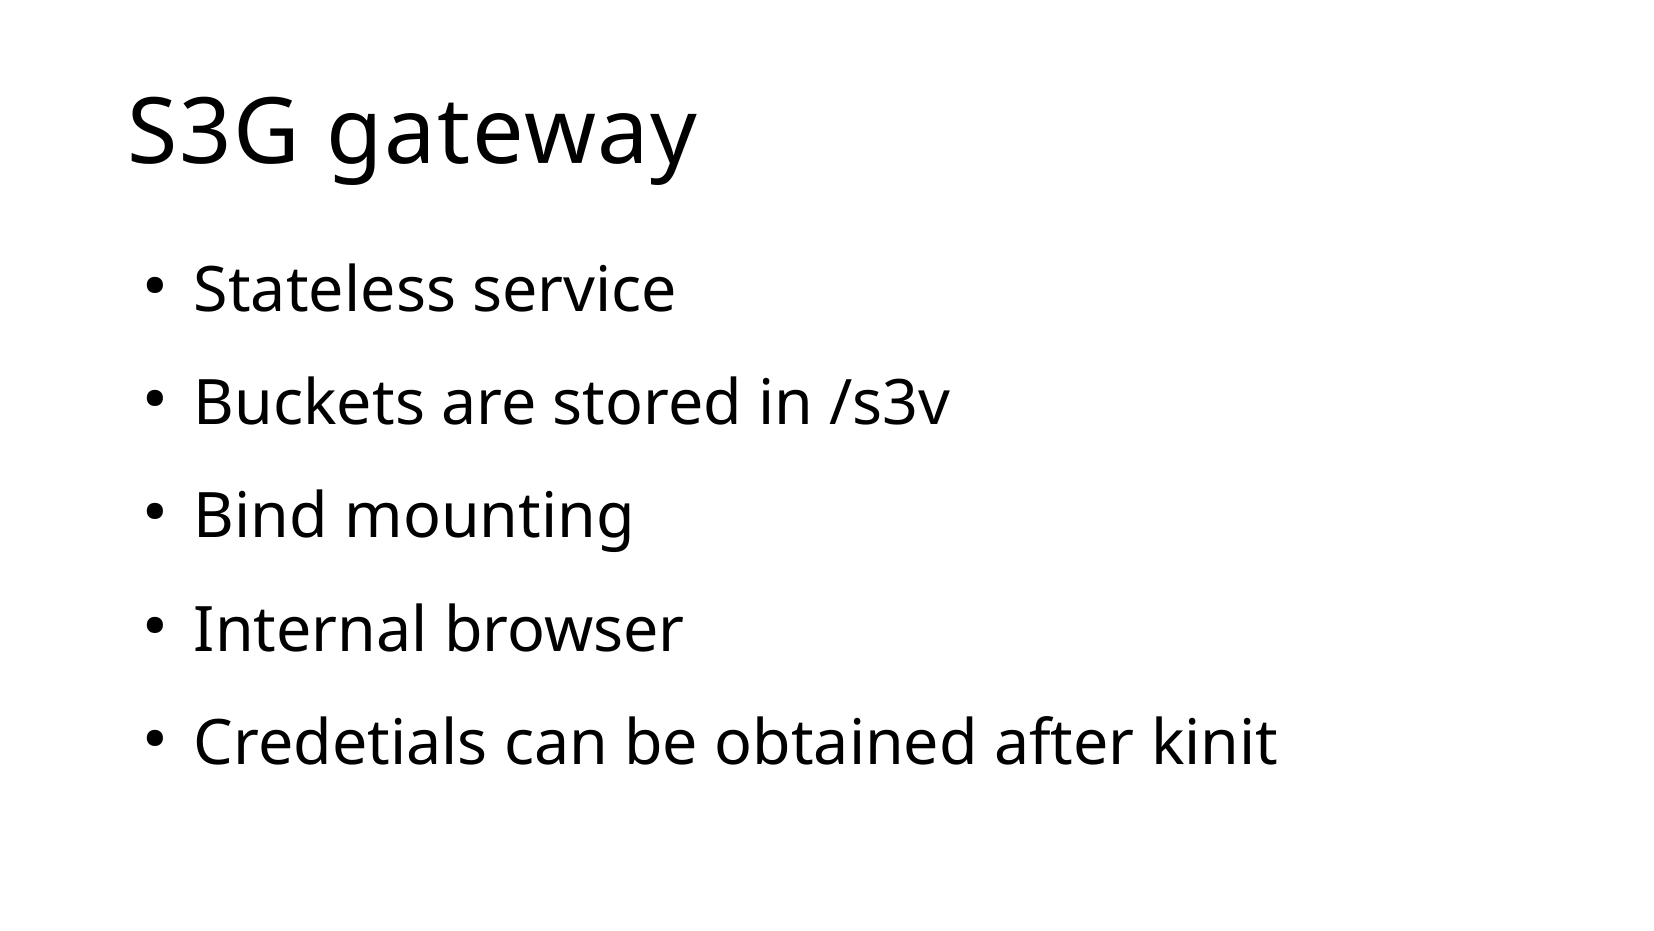

# S3G gateway
Stateless service
Buckets are stored in /s3v
Bind mounting
Internal browser
Credetials can be obtained after kinit